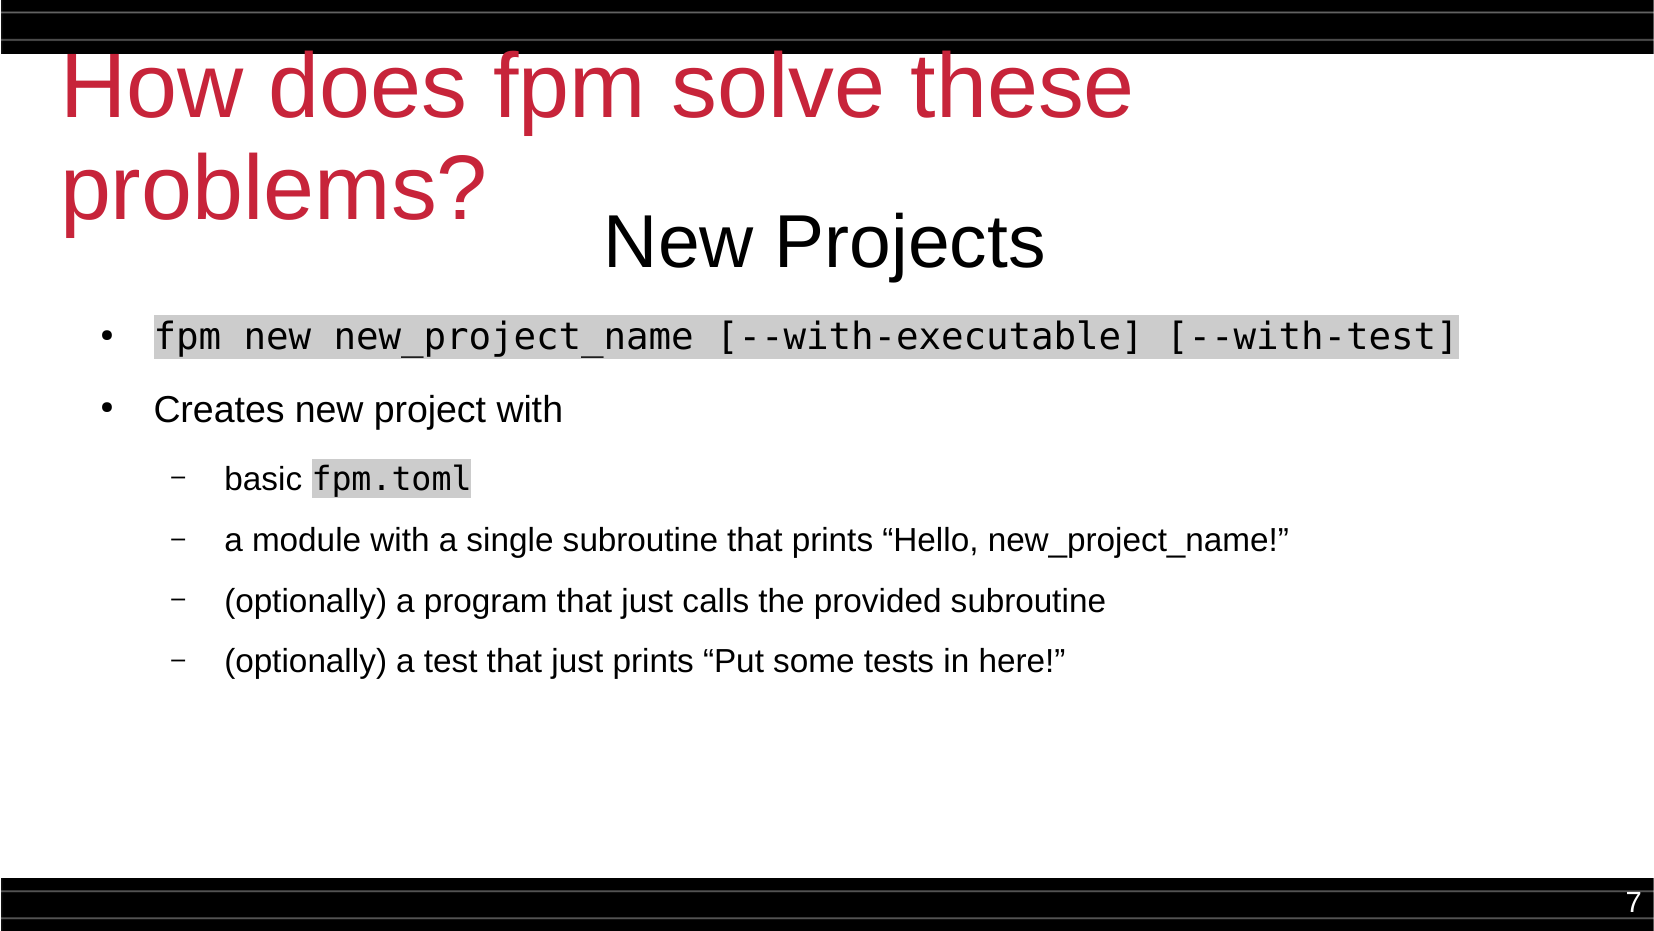

# How does fpm solve these problems?
New Projects
fpm new new_project_name [--with-executable] [--with-test]
Creates new project with
basic fpm.toml
a module with a single subroutine that prints “Hello, new_project_name!”
(optionally) a program that just calls the provided subroutine
(optionally) a test that just prints “Put some tests in here!”